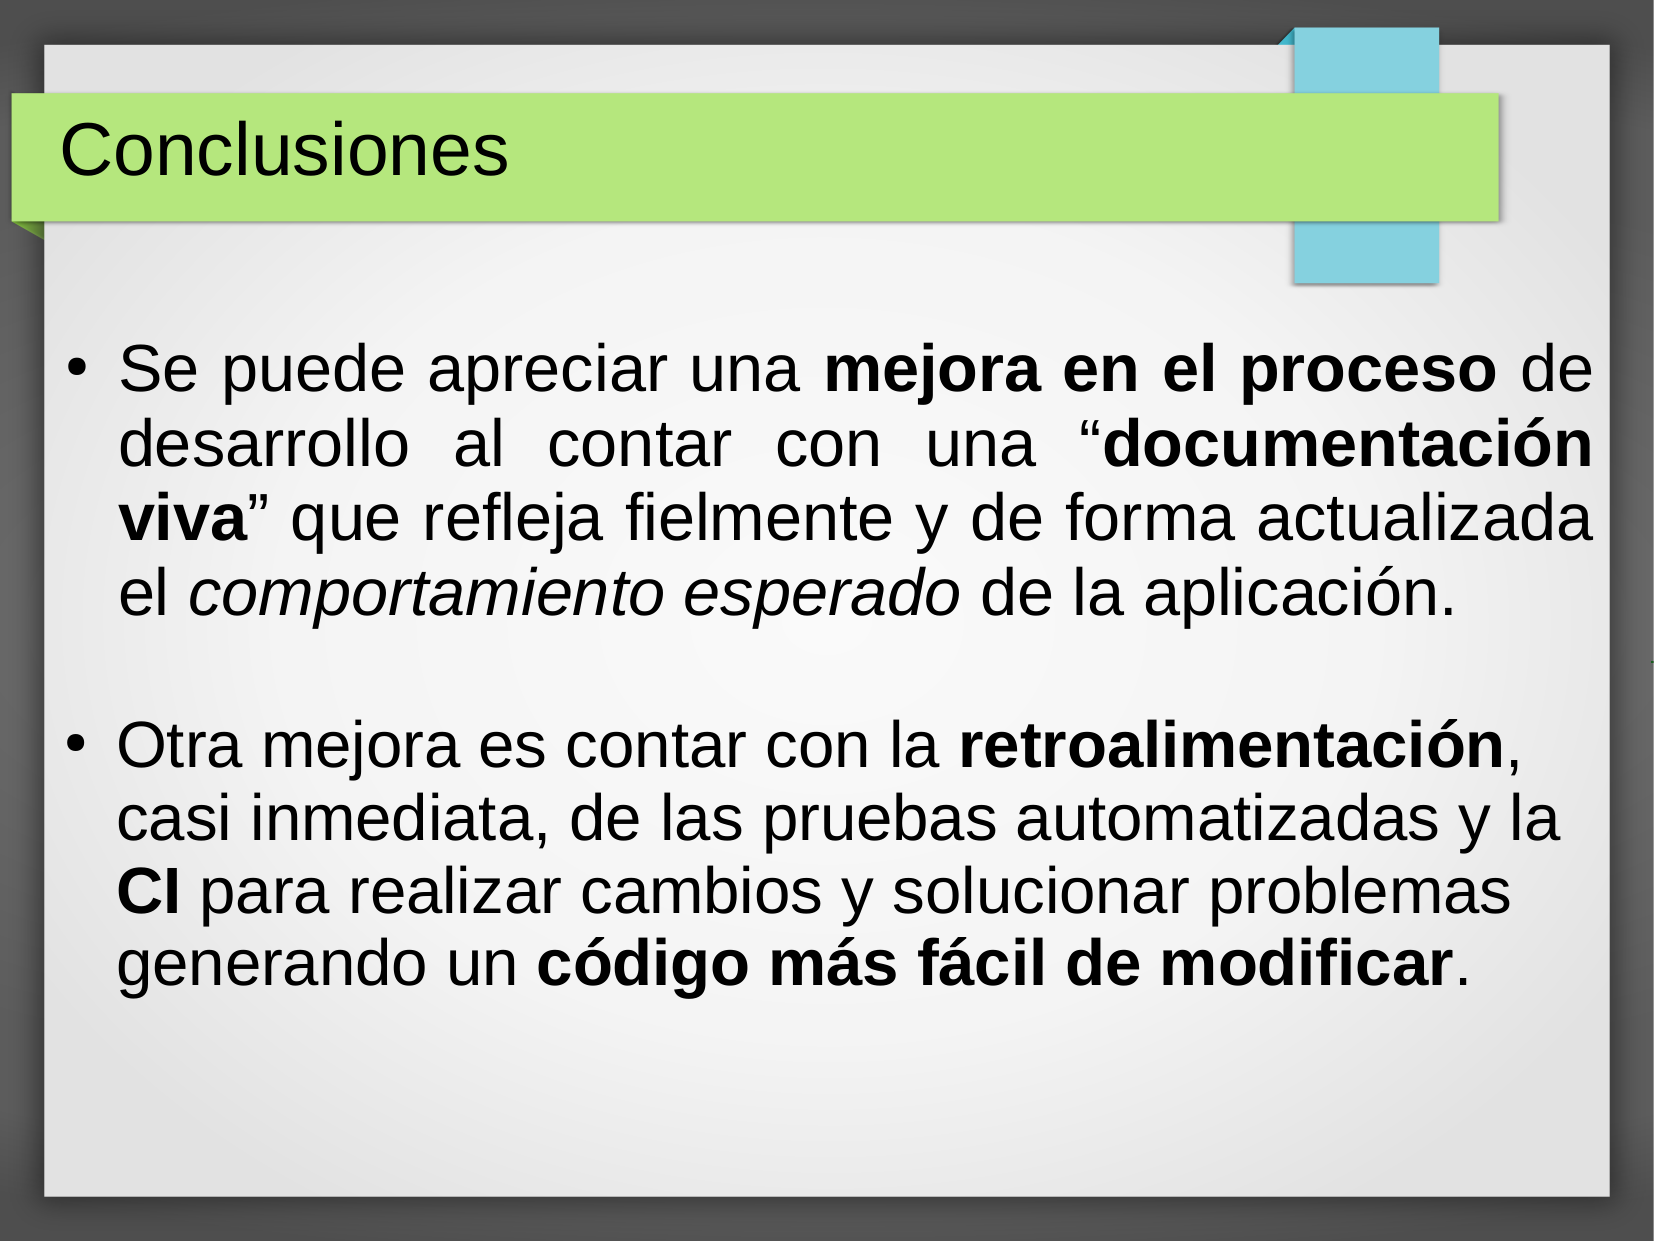

# Conclusiones
Se puede apreciar una mejora en el proceso de desarrollo al contar con una “documentación viva” que refleja fielmente y de forma actualizada el comportamiento esperado de la aplicación.
Otra mejora es contar con la retroalimentación, casi inmediata, de las pruebas automatizadas y la CI para realizar cambios y solucionar problemas generando un código más fácil de modificar.